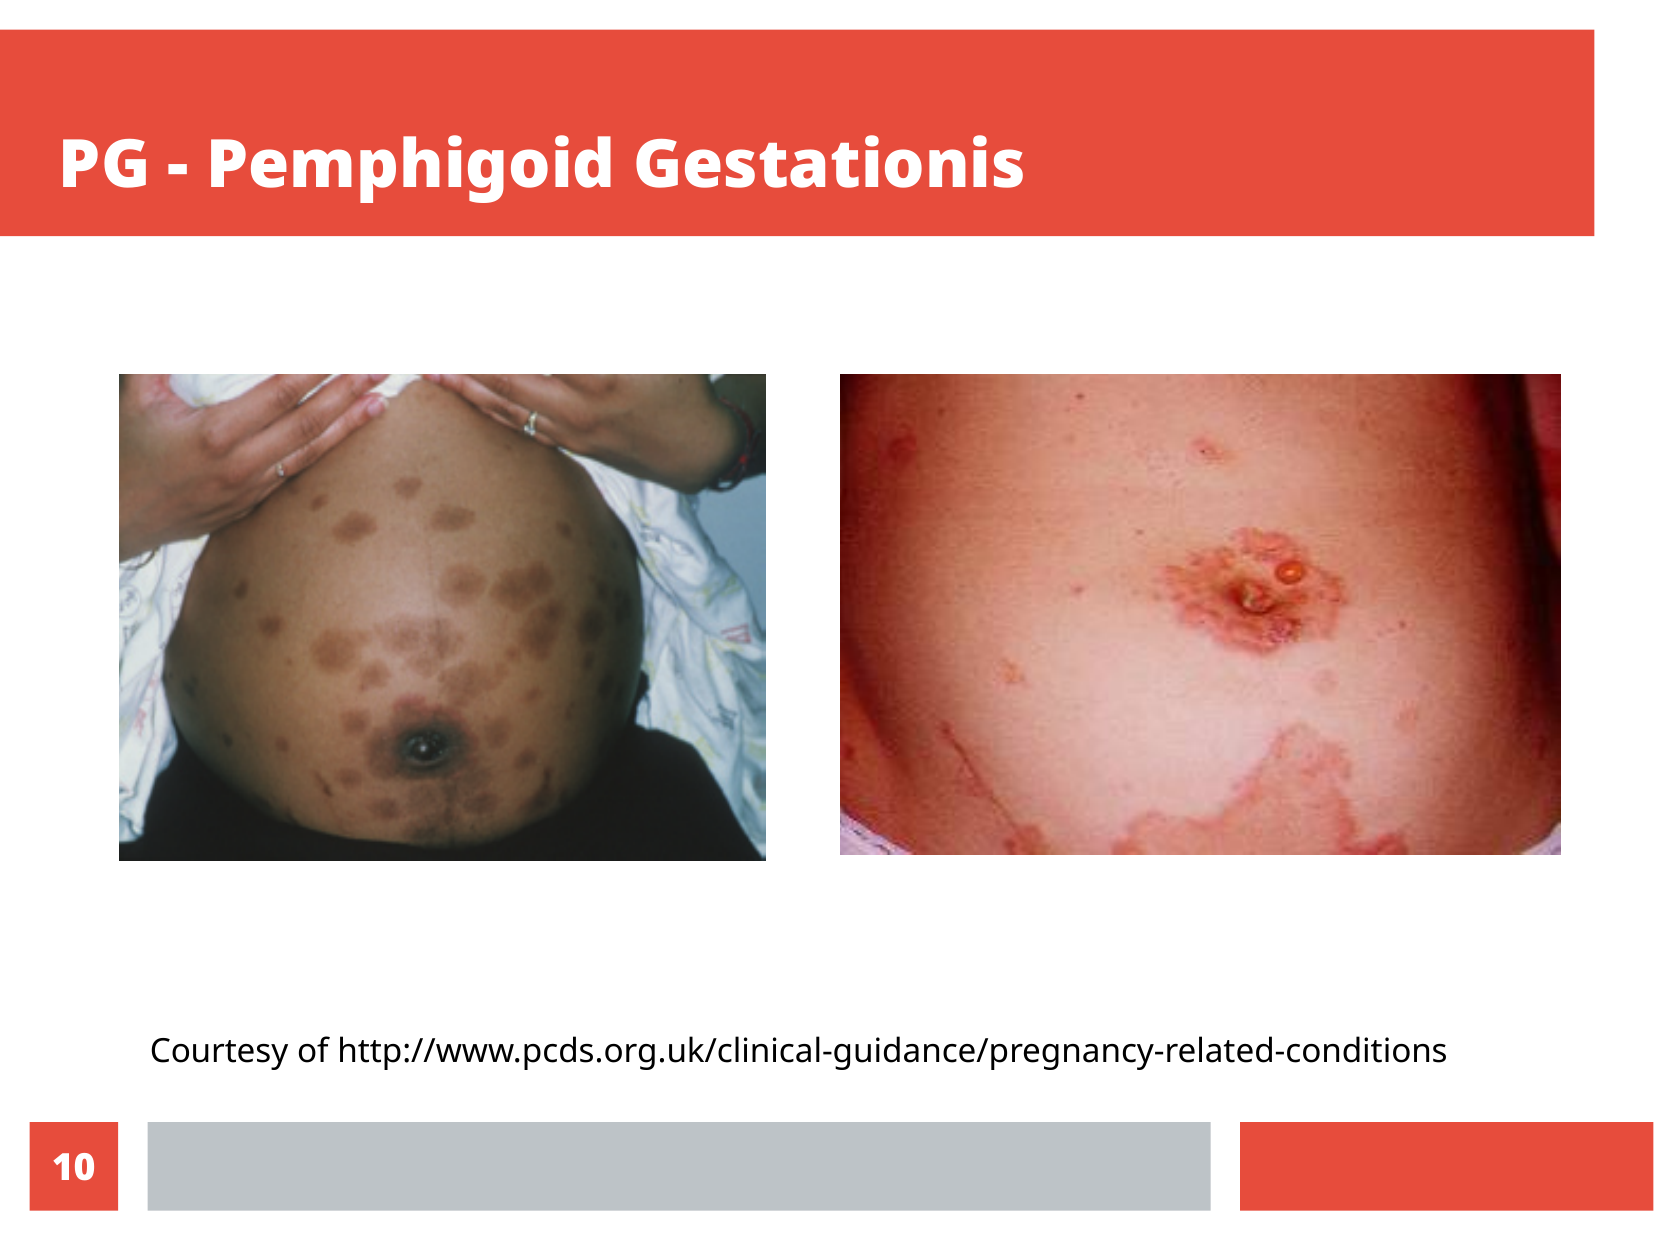

# PG - Pemphigoid Gestationis
Courtesy of http://www.pcds.org.uk/clinical-guidance/pregnancy-related-conditions
10